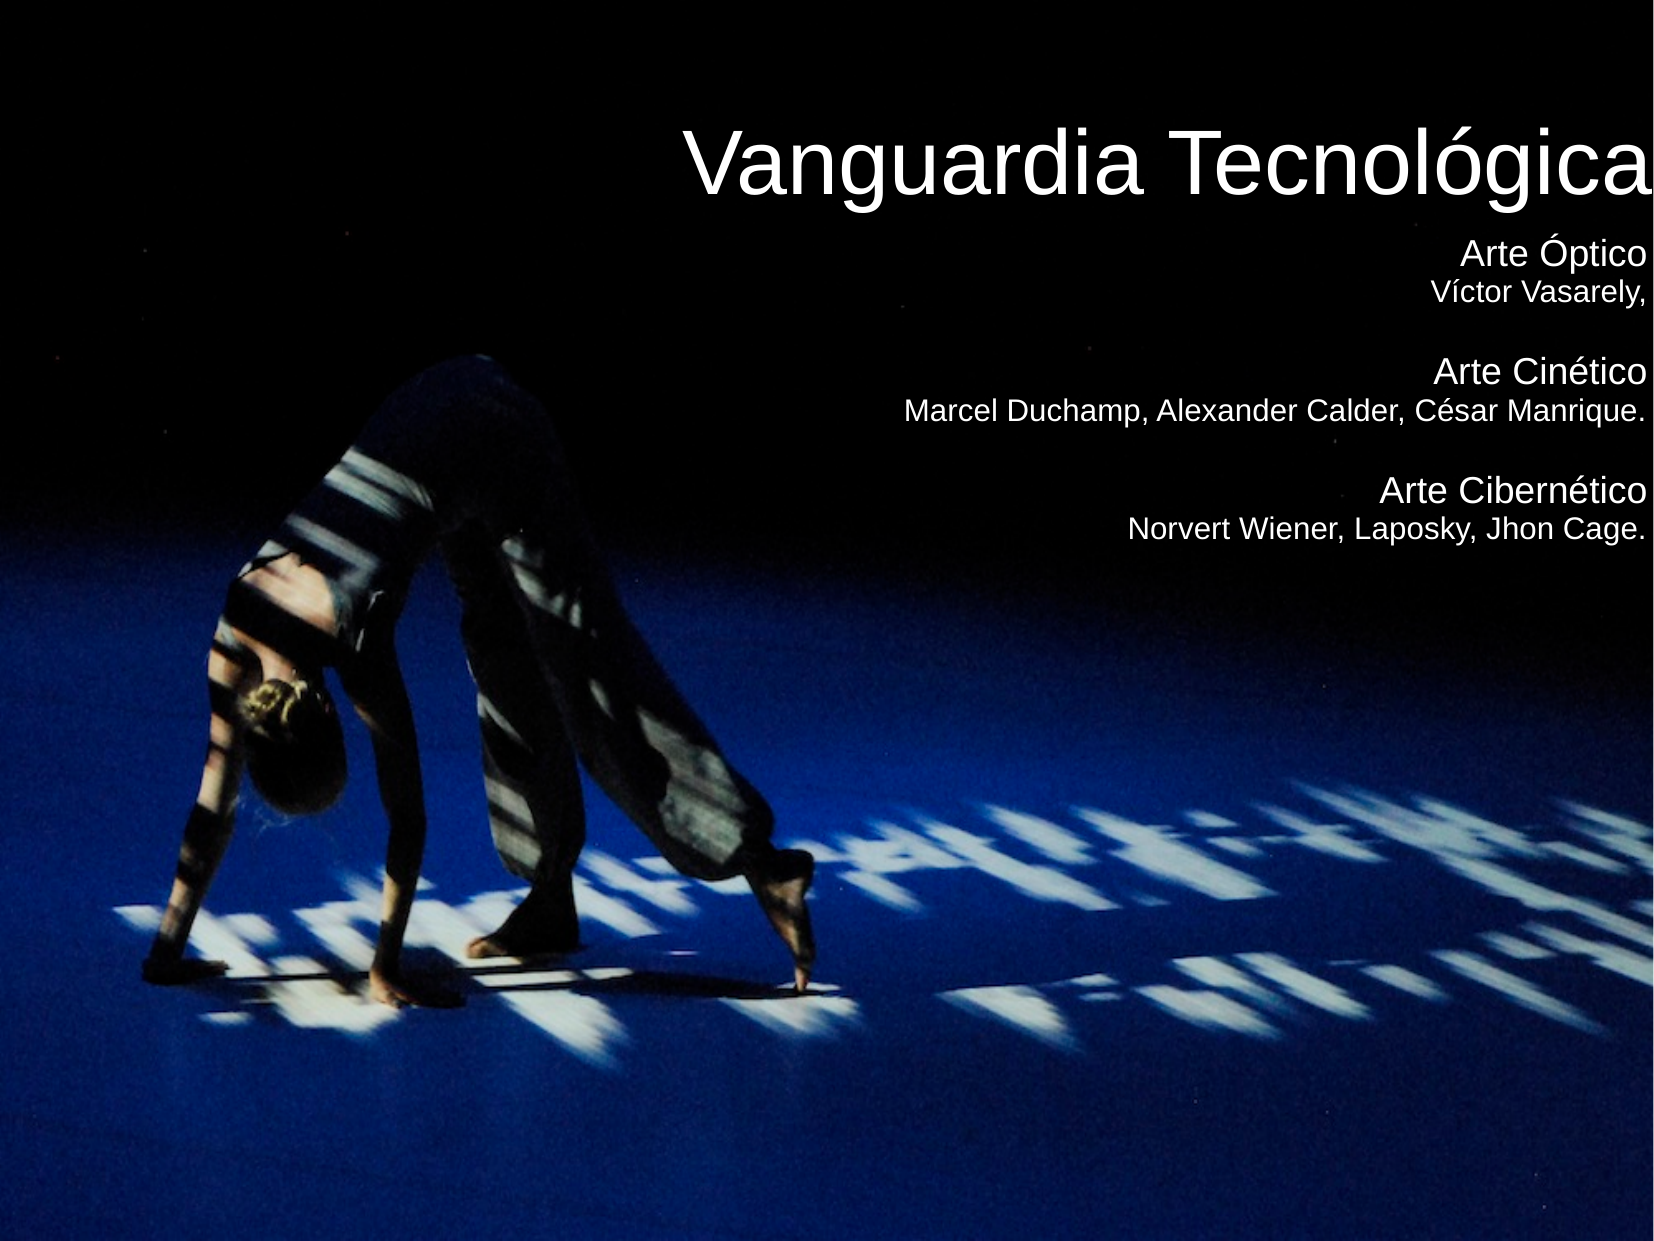

# Vanguardia Tecnológica
Arte Óptico
Víctor Vasarely,
Arte Cinético
		Marcel Duchamp, Alexander Calder, César Manrique.
Arte Cibernético
Norvert Wiener, Laposky, Jhon Cage.